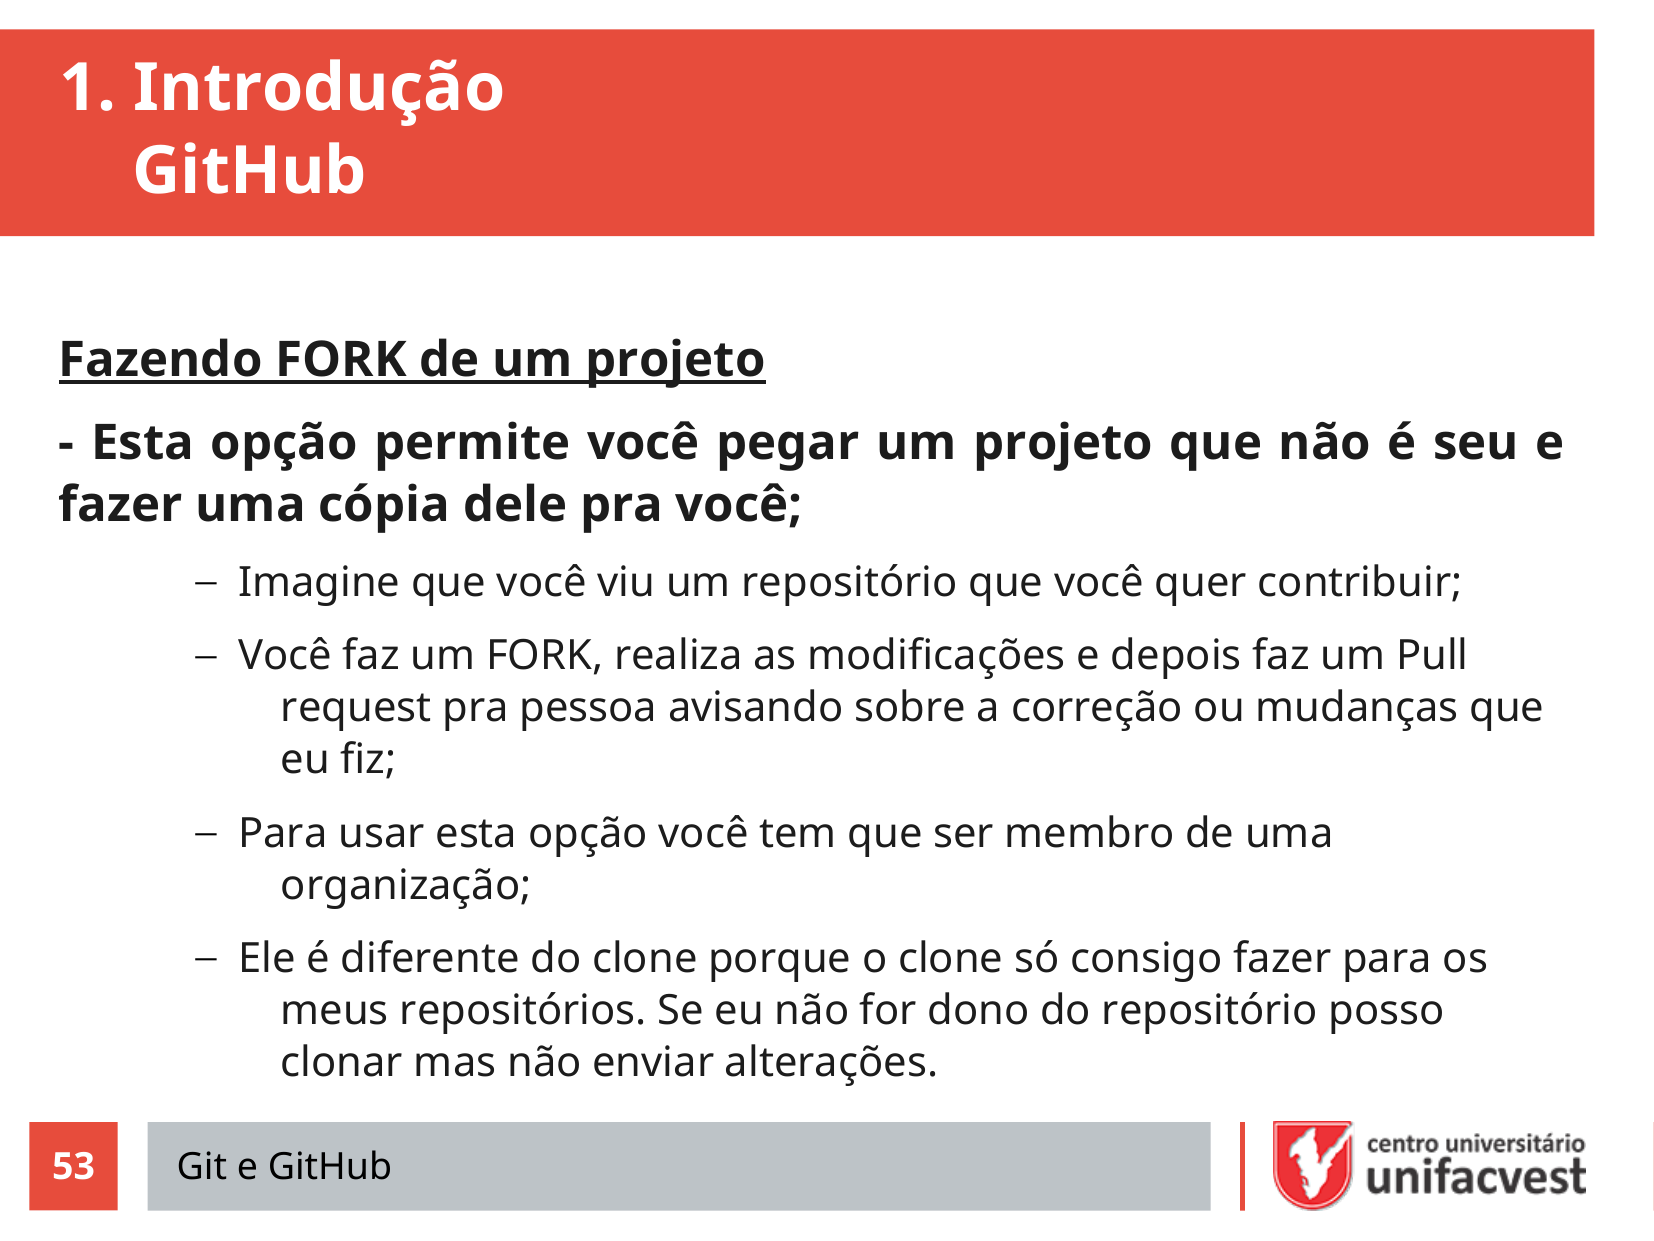

# 1. Introdução GitHub
Fazendo FORK de um projeto
- Esta opção permite você pegar um projeto que não é seu e fazer uma cópia dele pra você;
Imagine que você viu um repositório que você quer contribuir;
Você faz um FORK, realiza as modificações e depois faz um Pull request pra pessoa avisando sobre a correção ou mudanças que eu fiz;
Para usar esta opção você tem que ser membro de uma organização;
Ele é diferente do clone porque o clone só consigo fazer para os meus repositórios. Se eu não for dono do repositório posso clonar mas não enviar alterações.
53
Git e GitHub